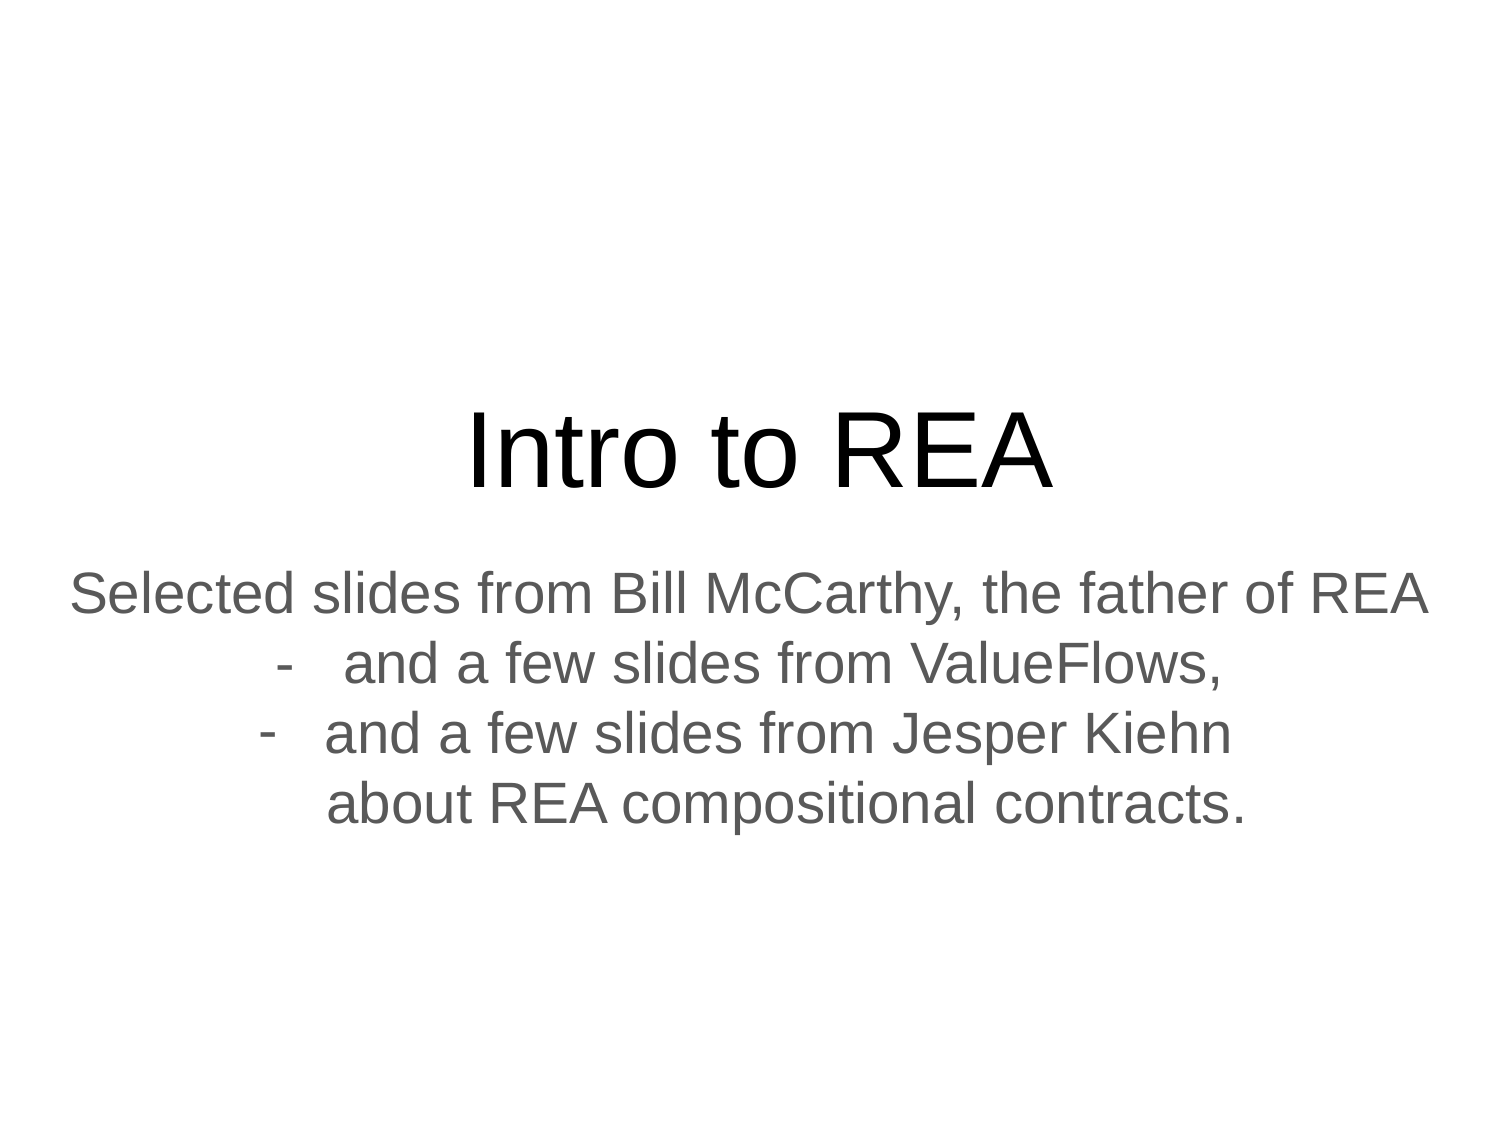

# Intro to REA
Selected slides from Bill McCarthy, the father of REA
- and a few slides from ValueFlows,
and a few slides from Jesper Kiehn
about REA compositional contracts.